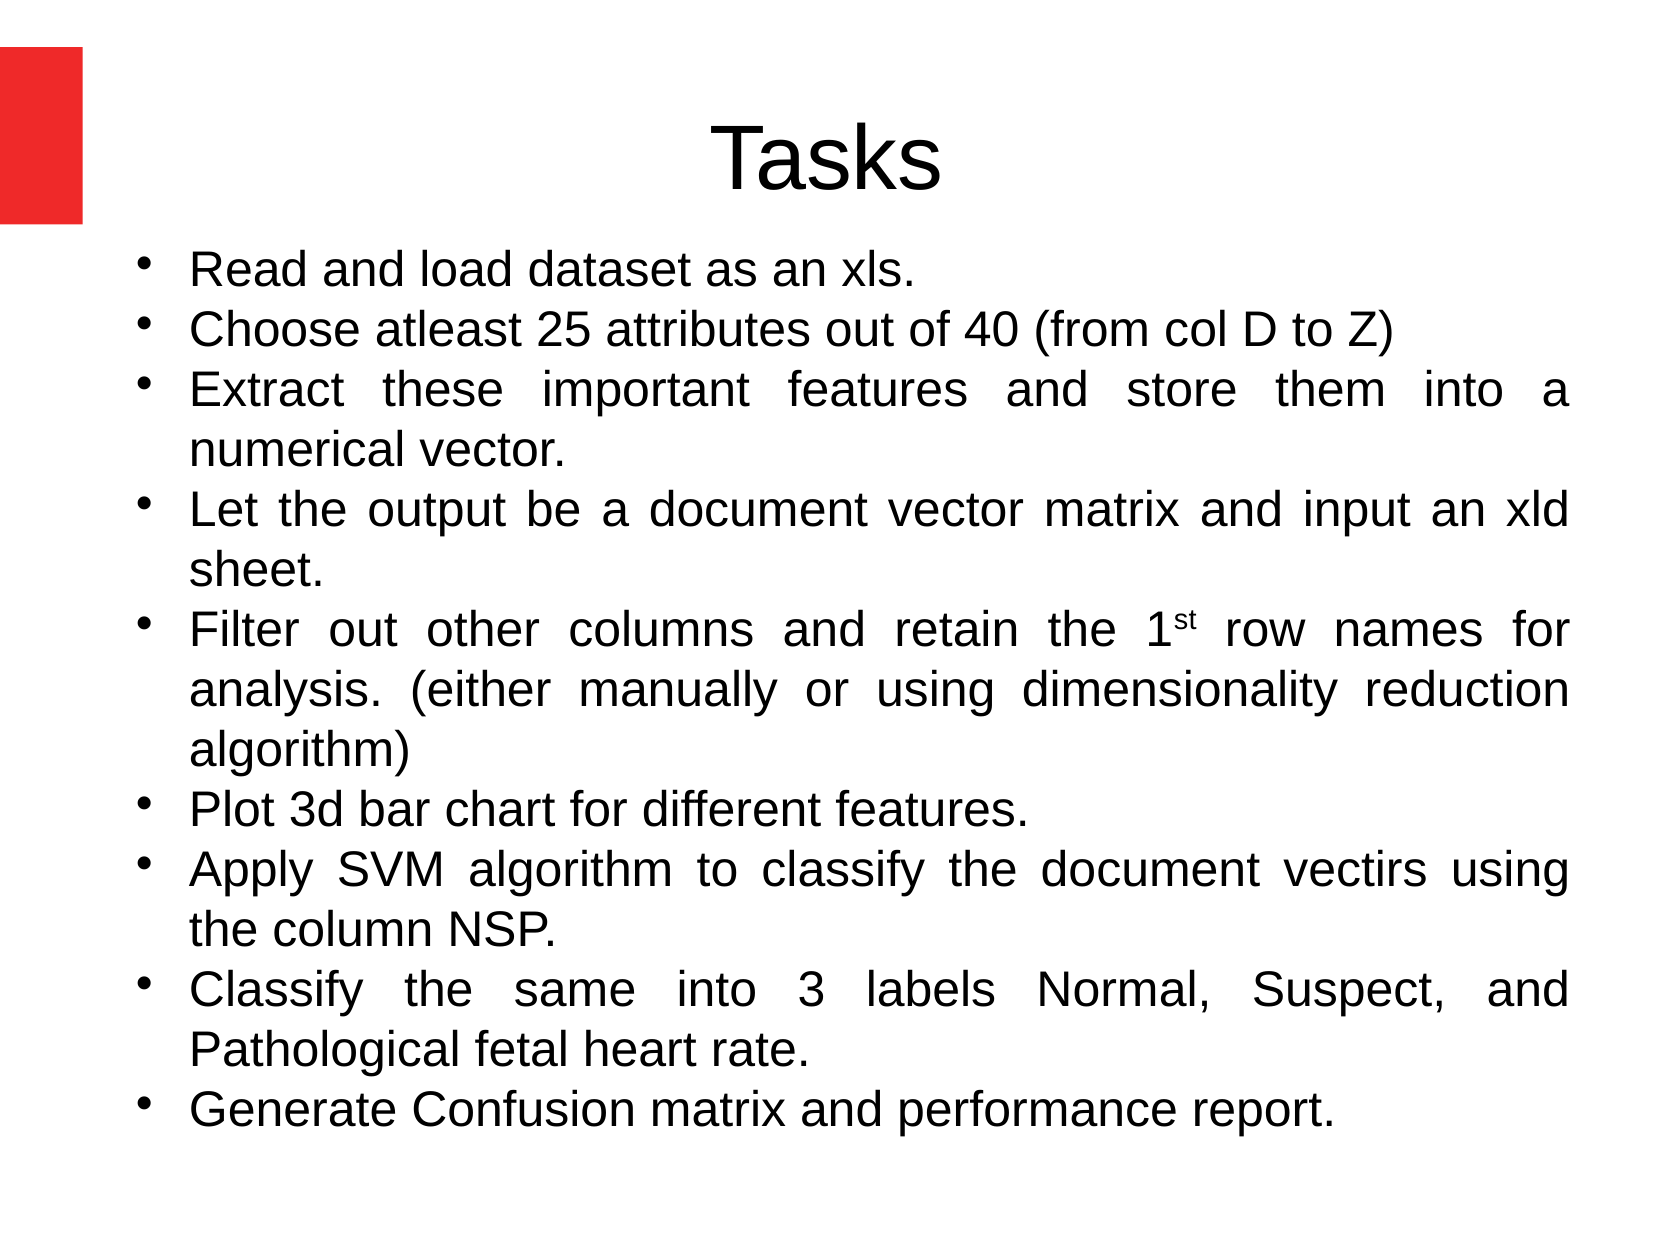

Tasks
Read and load dataset as an xls.
Choose atleast 25 attributes out of 40 (from col D to Z)
Extract these important features and store them into a numerical vector.
Let the output be a document vector matrix and input an xld sheet.
Filter out other columns and retain the 1st row names for analysis. (either manually or using dimensionality reduction algorithm)
Plot 3d bar chart for different features.
Apply SVM algorithm to classify the document vectirs using the column NSP.
Classify the same into 3 labels Normal, Suspect, and Pathological fetal heart rate.
Generate Confusion matrix and performance report.